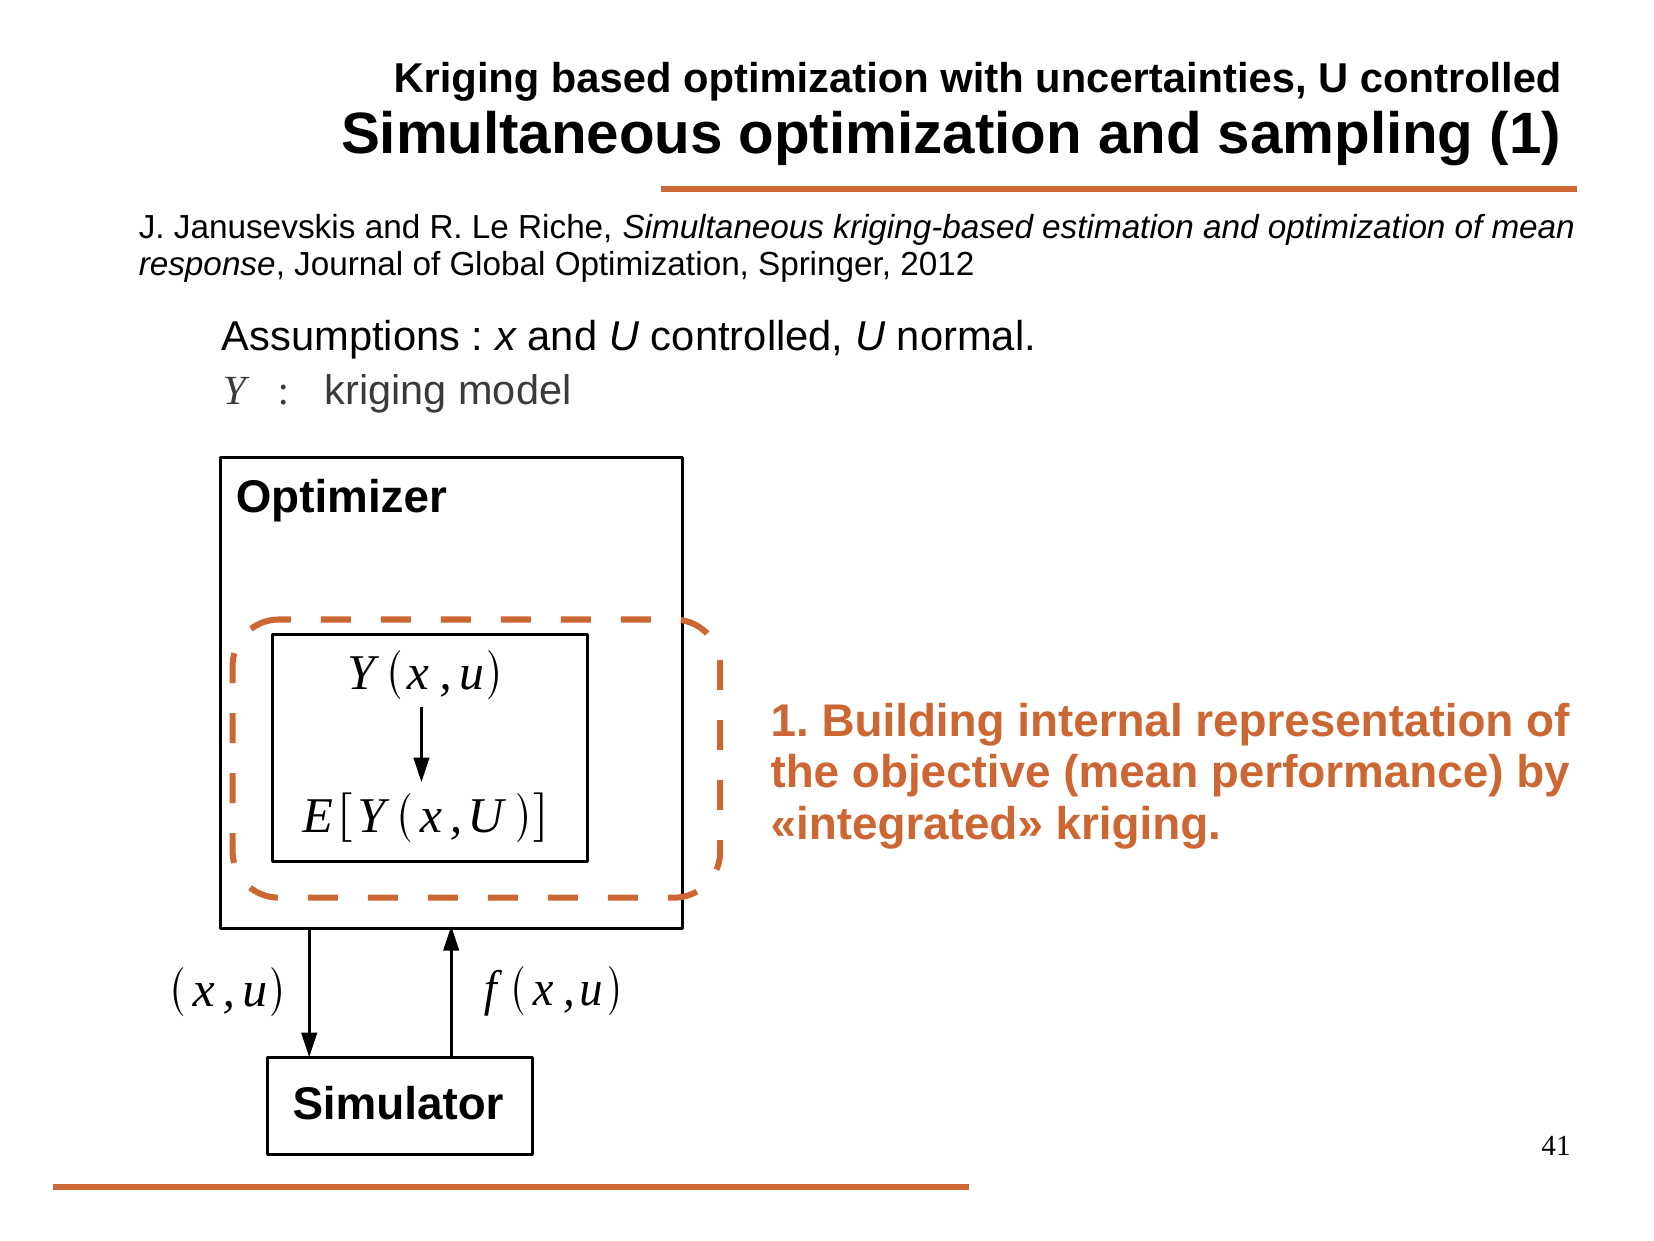

Kriging based optimization with uncertainties, U controlled
Simultaneous optimization and sampling (1)
J. Janusevskis and R. Le Riche, Simultaneous kriging-based estimation and optimization of mean response, Journal of Global Optimization, Springer, 2012
Assumptions : x and U controlled, U normal.
Optimizer
1. Building internal representation of the objective (mean performance) by «integrated» kriging.
Simulator
41